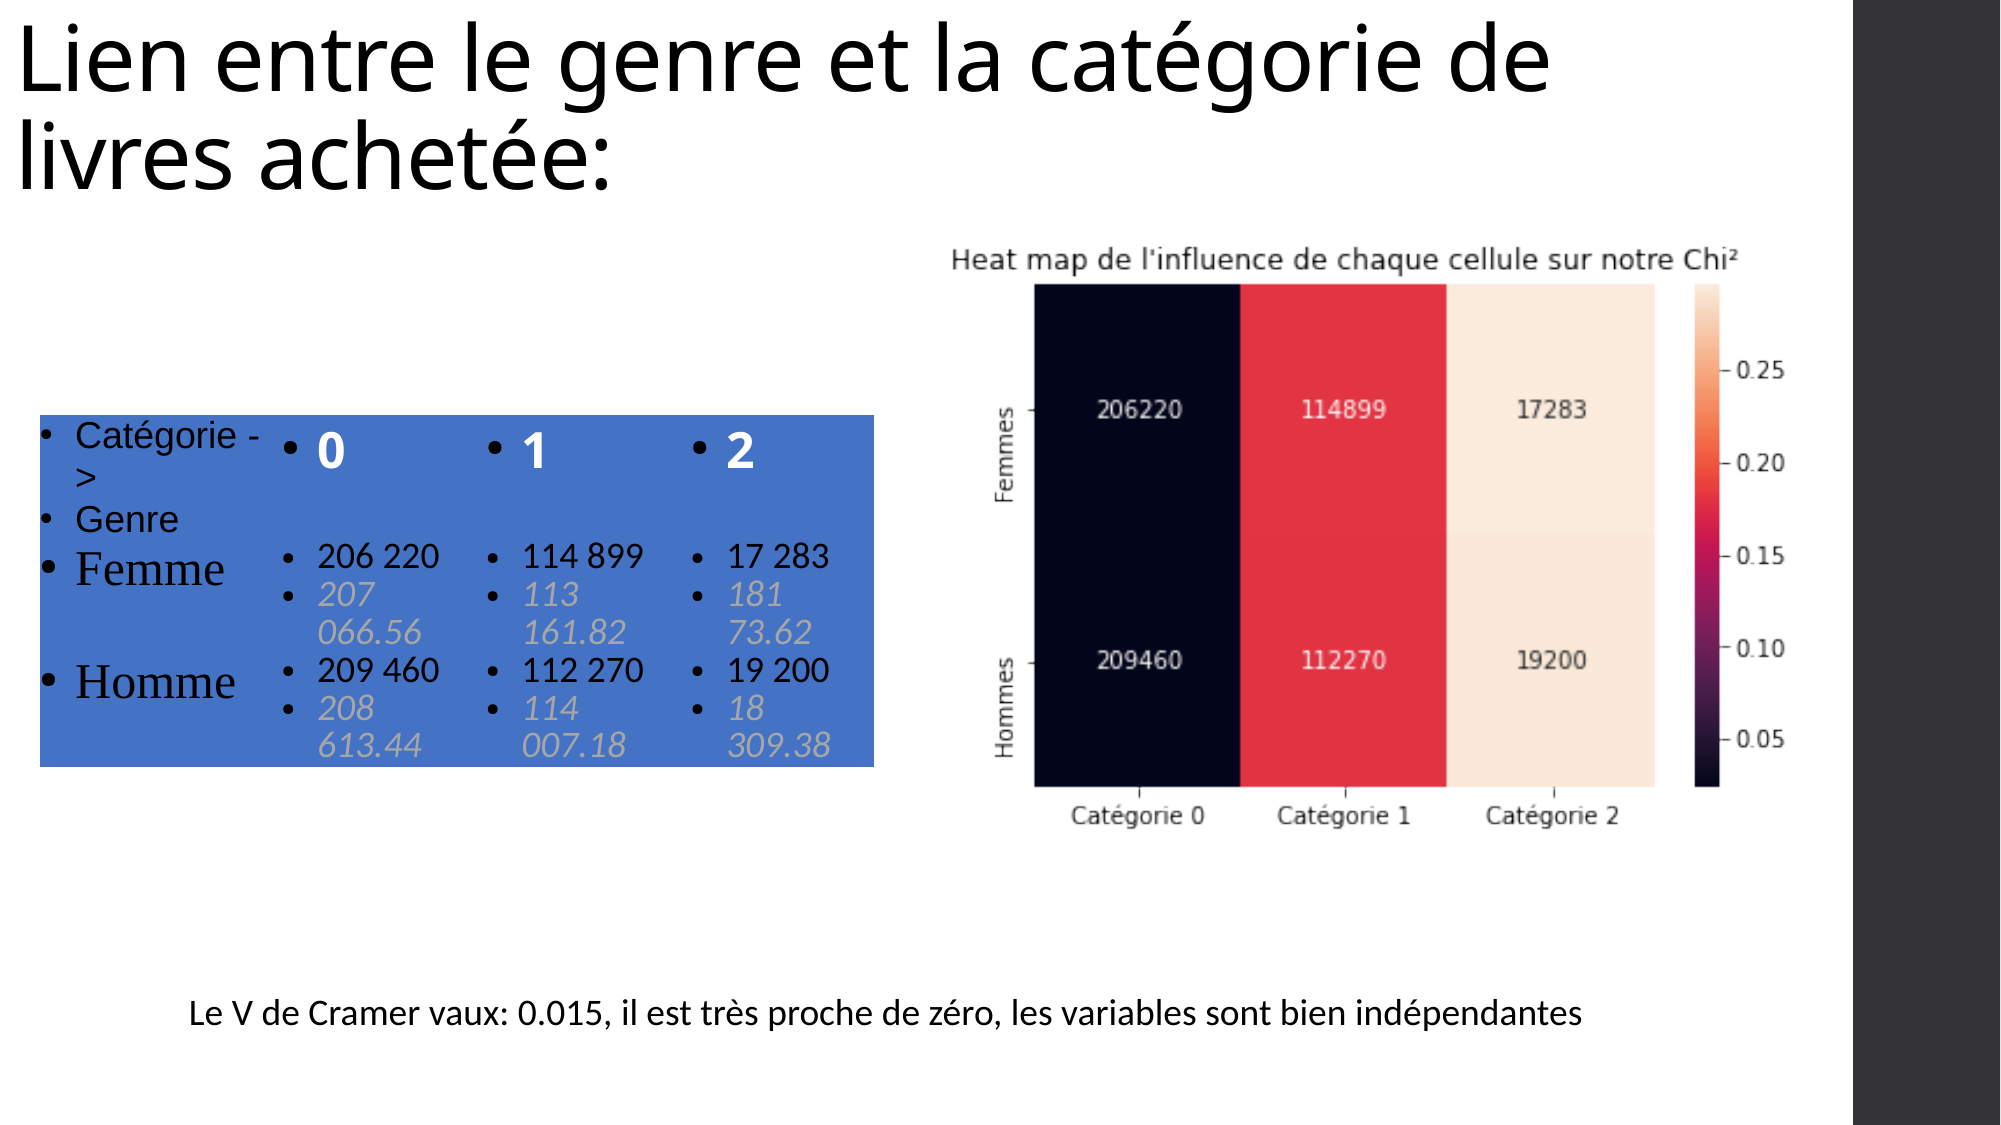

# Lien entre le genre et la catégorie de livres achetée:
| Catégorie -> Genre | 0 | 1 | 2 |
| --- | --- | --- | --- |
| Femme | 206 220 207 066.56 | 114 899 113 161.82 | 17 283 181 73.62 |
| Homme | 209 460 208 613.44 | 112 270 114 007.18 | 19 200 18 309.38 |
Le V de Cramer vaux: 0.015, il est très proche de zéro, les variables sont bien indépendantes